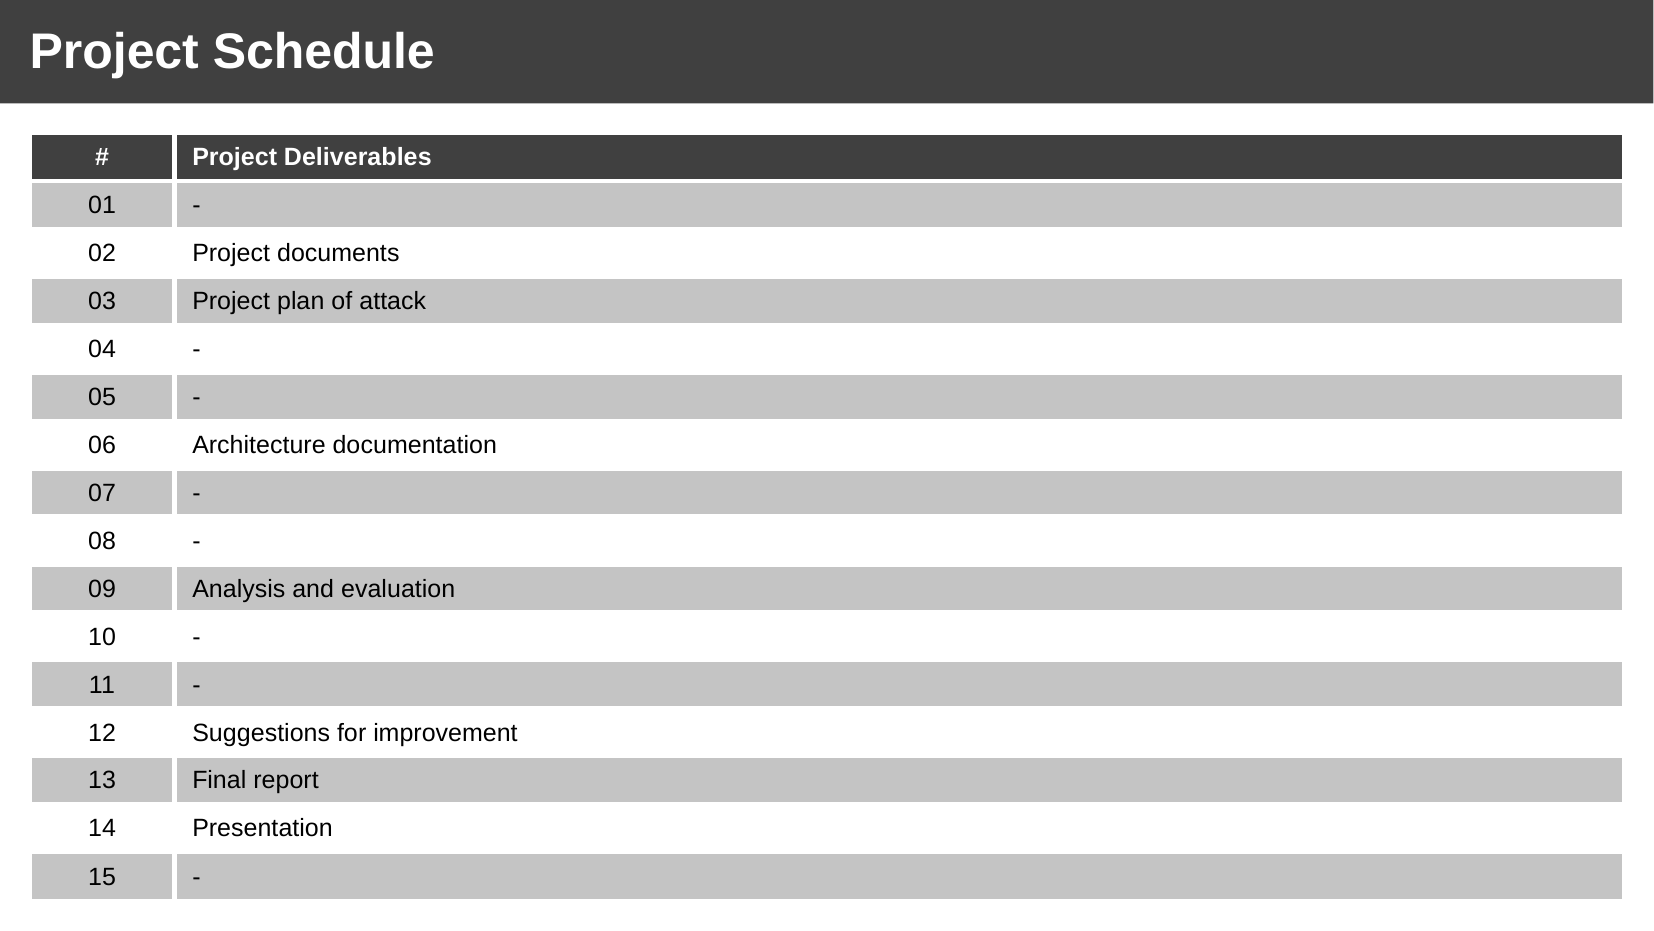

# Project Schedule
| # | Project Deliverables |
| --- | --- |
| 01 | - |
| 02 | Project documents |
| 03 | Project plan of attack |
| 04 | - |
| 05 | - |
| 06 | Architecture documentation |
| 07 | - |
| 08 | - |
| 09 | Analysis and evaluation |
| 10 | - |
| 11 | - |
| 12 | Suggestions for improvement |
| 13 | Final report |
| 14 | Presentation |
| 15 | - |
Software Architecture (Project)
2
© 2020 Dirk Riehle - Some Rights Reserved